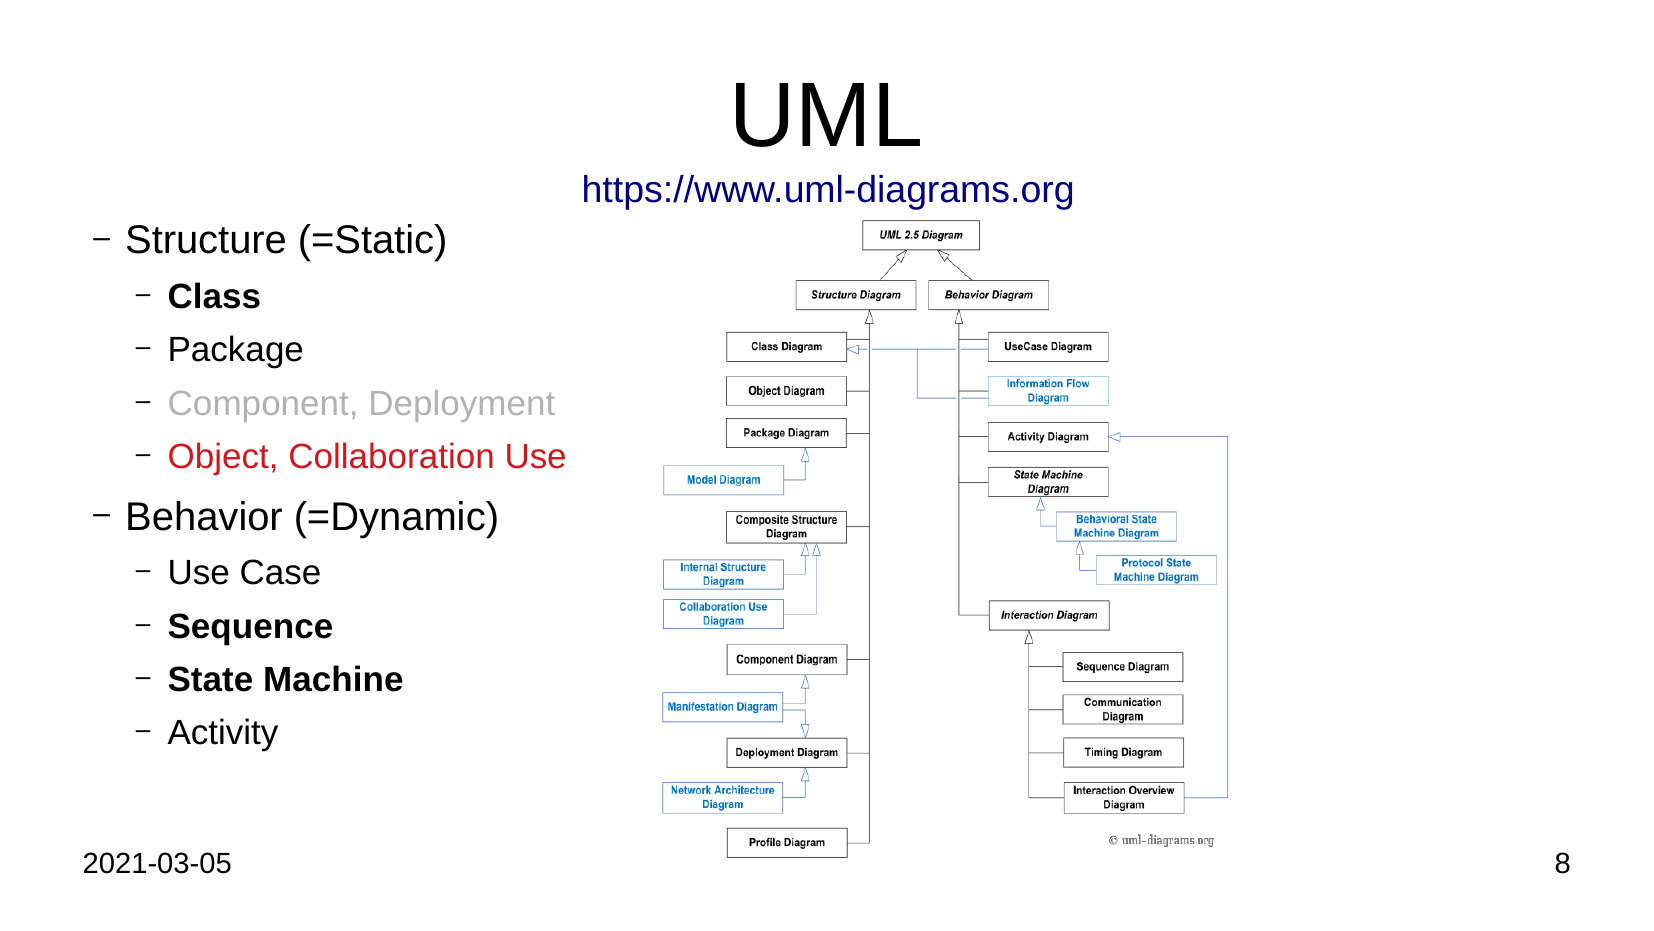

# UML
https://www.uml-diagrams.org
Structure (=Static)
Class
Package
Component, Deployment
Object, Collaboration Use
Behavior (=Dynamic)
Use Case
Sequence
State Machine
Activity
2021-03-05
8